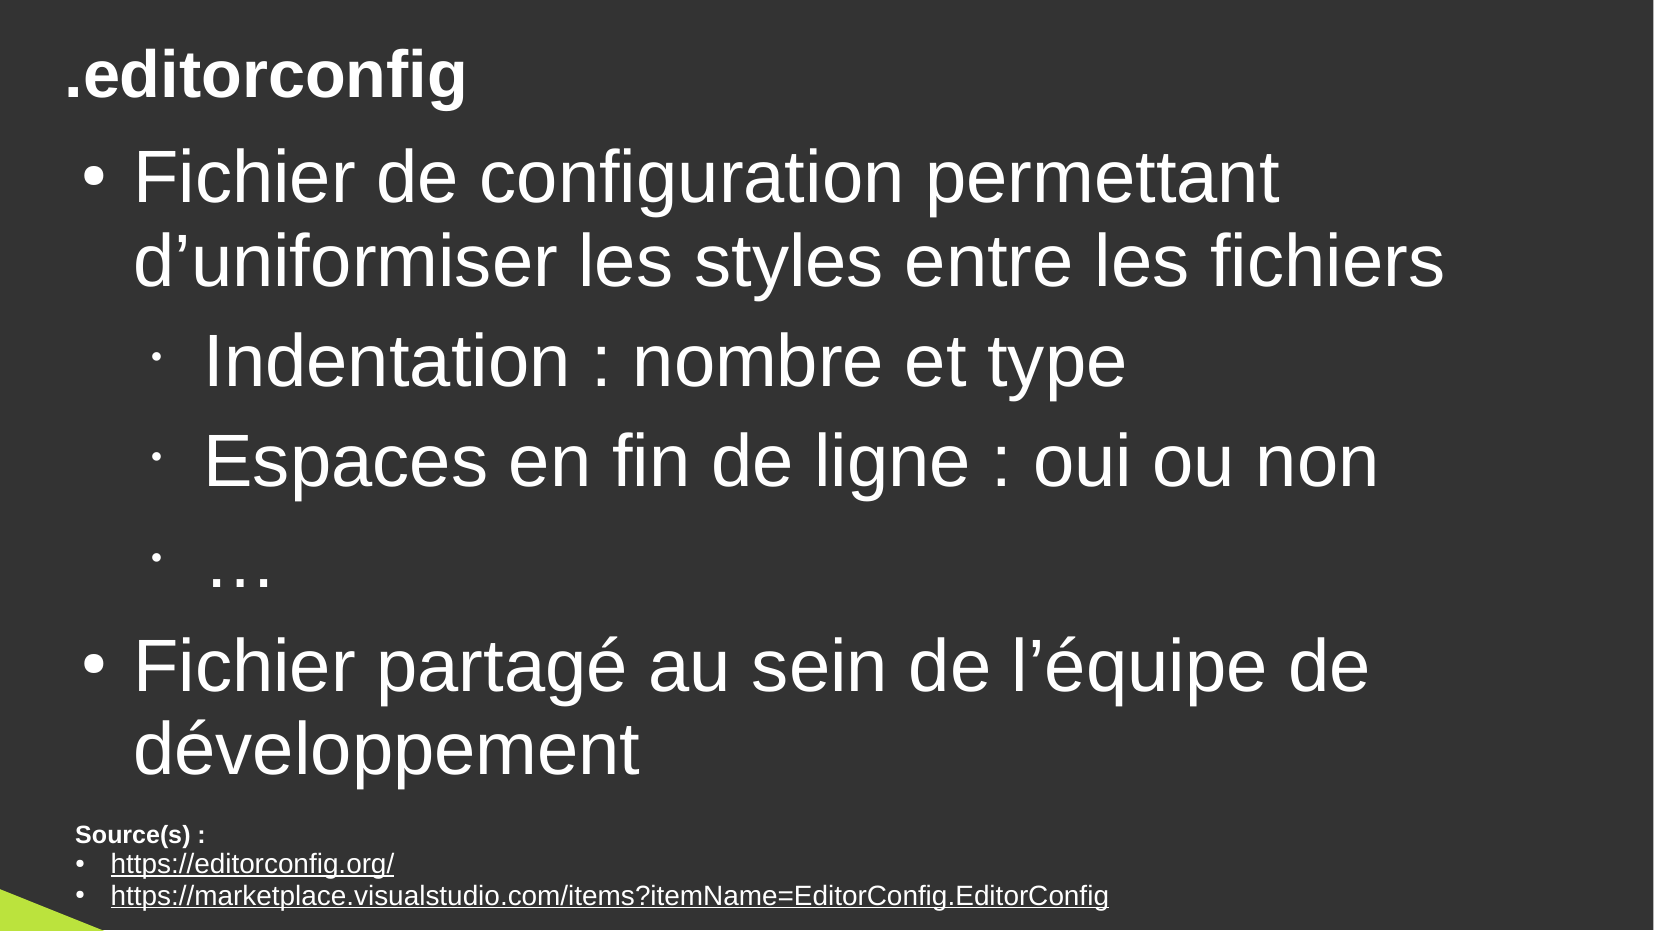

# .editorconfig
Fichier de configuration permettant d’uniformiser les styles entre les fichiers
Indentation : nombre et type
Espaces en fin de ligne : oui ou non
…
Fichier partagé au sein de l’équipe de développement
Source(s) :
https://editorconfig.org/
https://marketplace.visualstudio.com/items?itemName=EditorConfig.EditorConfig